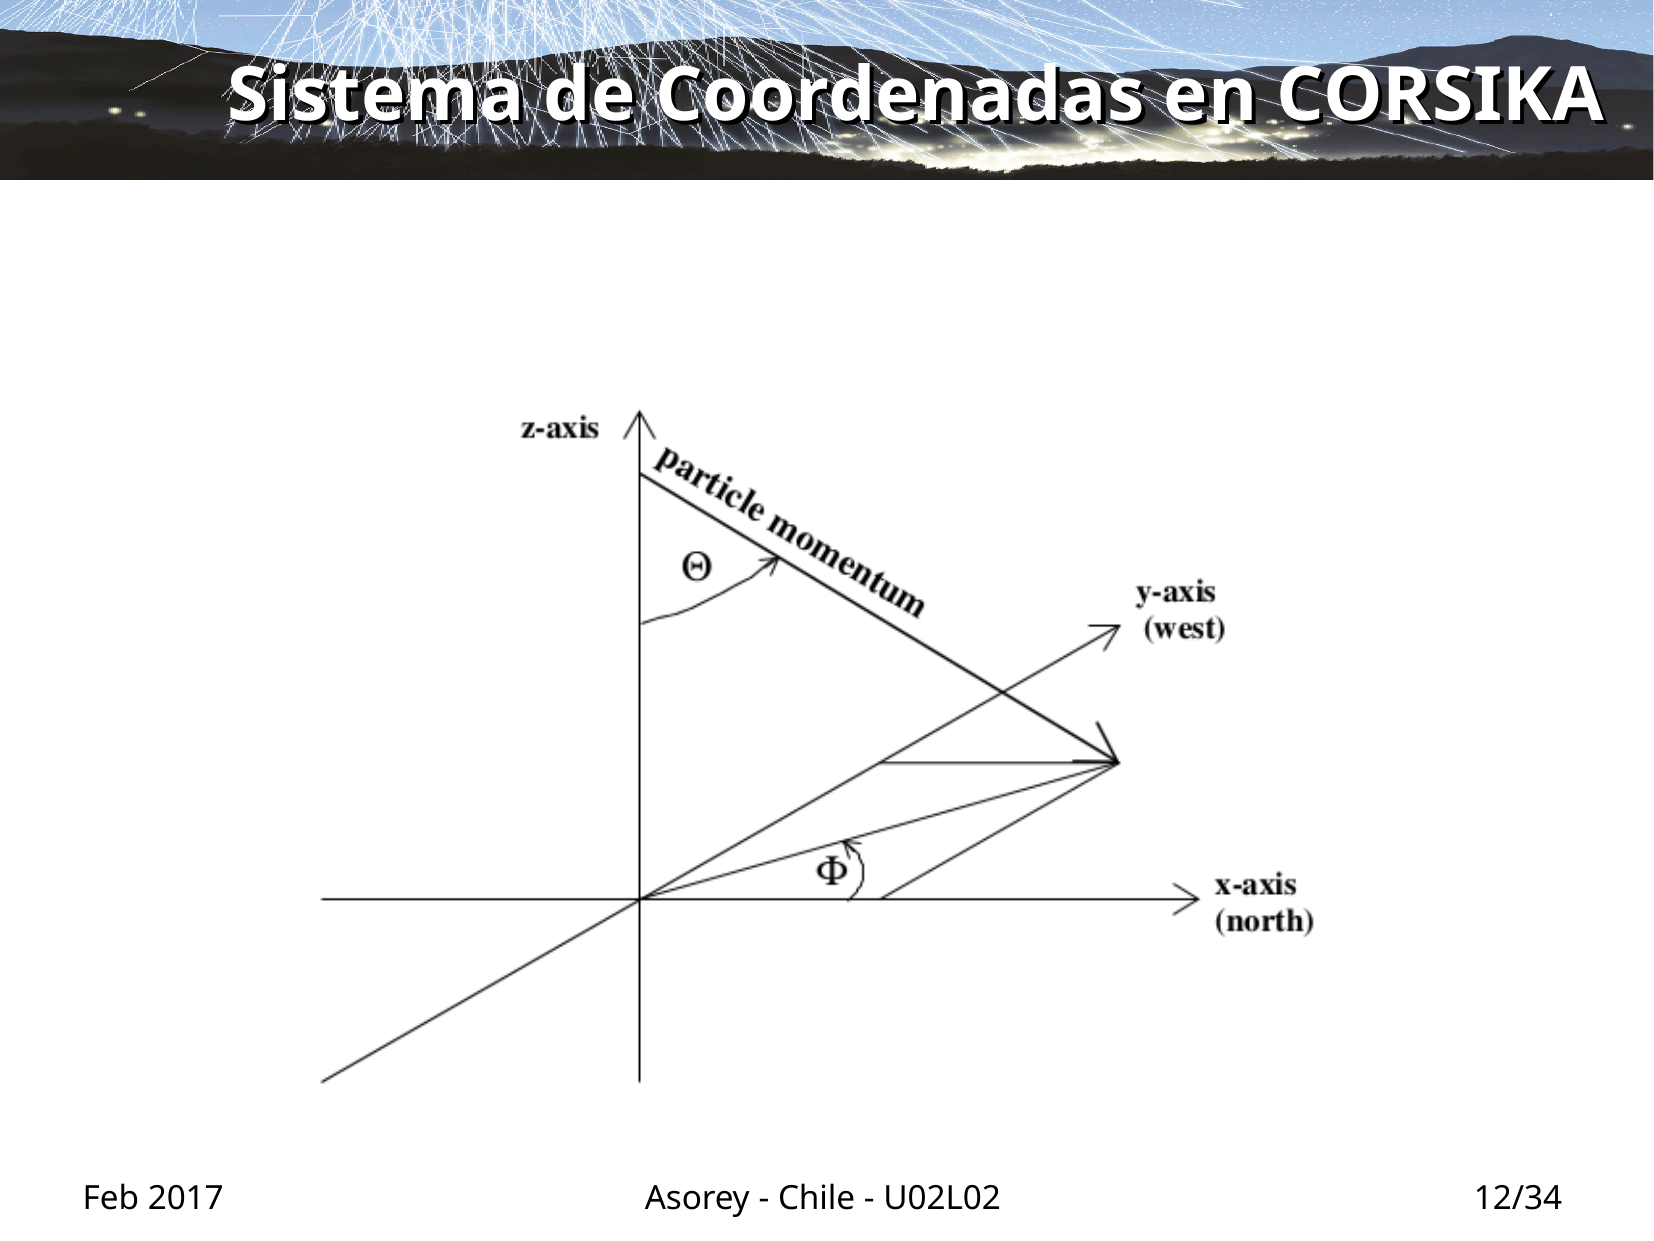

# Sistema de Coordenadas en CORSIKA
Feb 2017
Asorey - Chile - U02L02
12